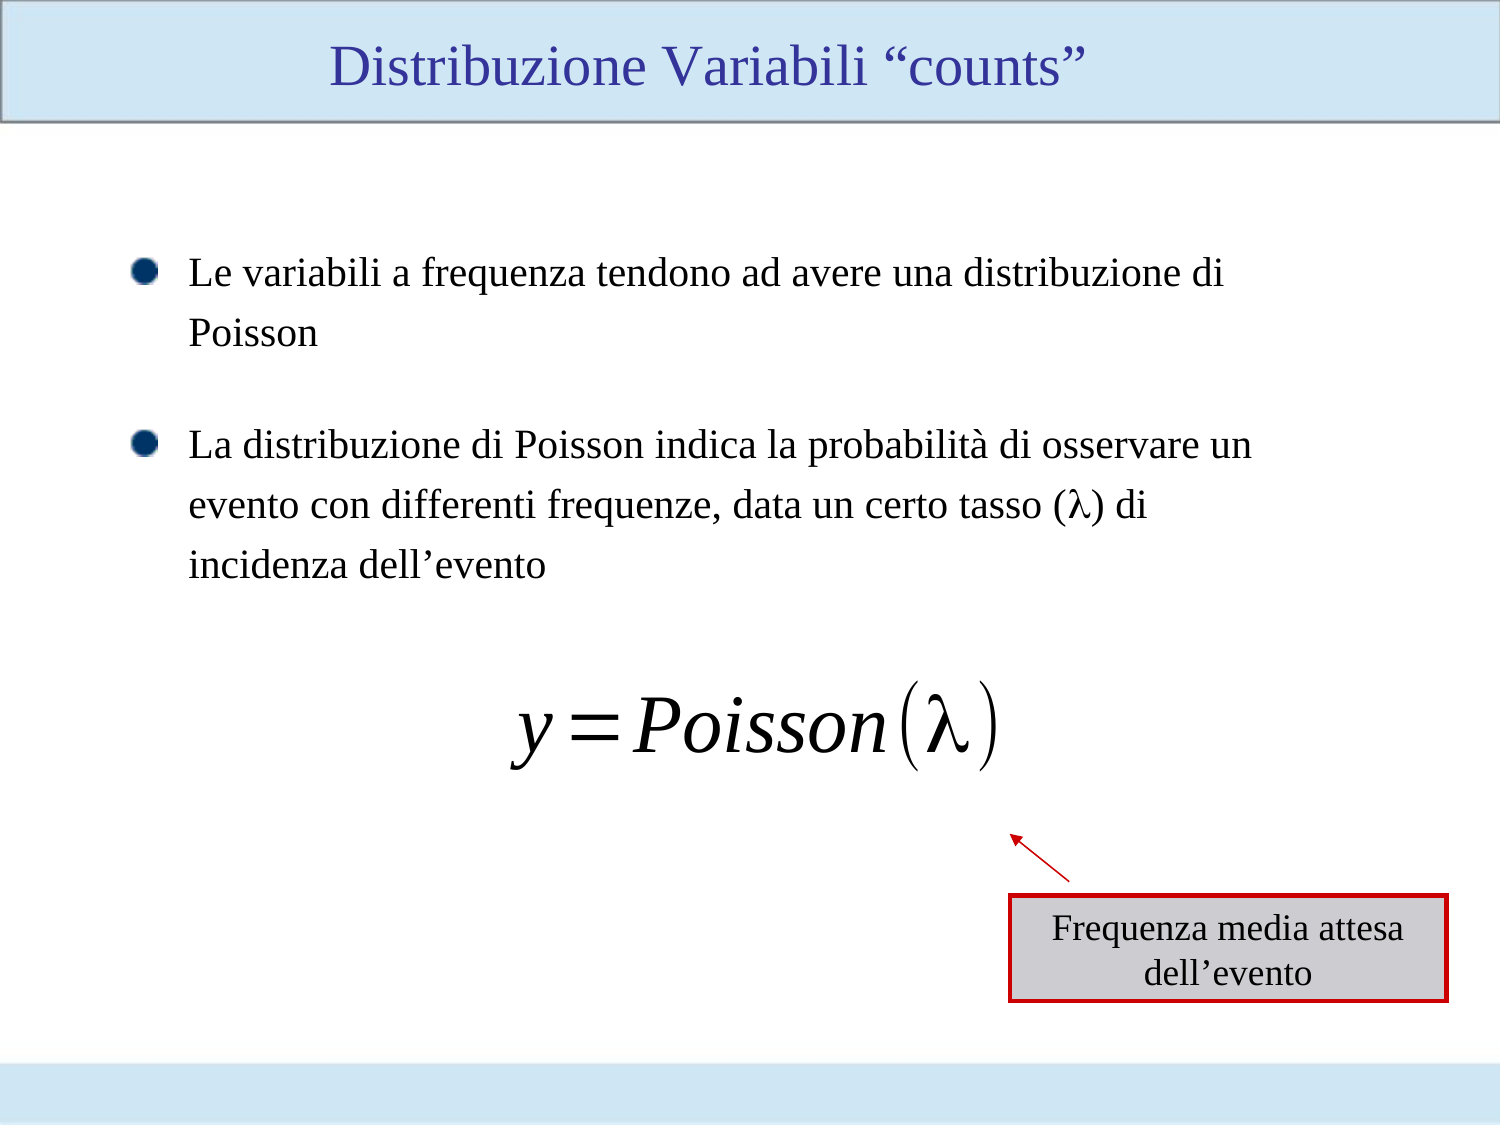

# Distribuzione Variabili “counts”
Le variabili a frequenza tendono ad avere una distribuzione di Poisson
La distribuzione di Poisson indica la probabilità di osservare un evento con differenti frequenze, data un certo tasso () di incidenza dell’evento
Frequenza media attesa dell’evento